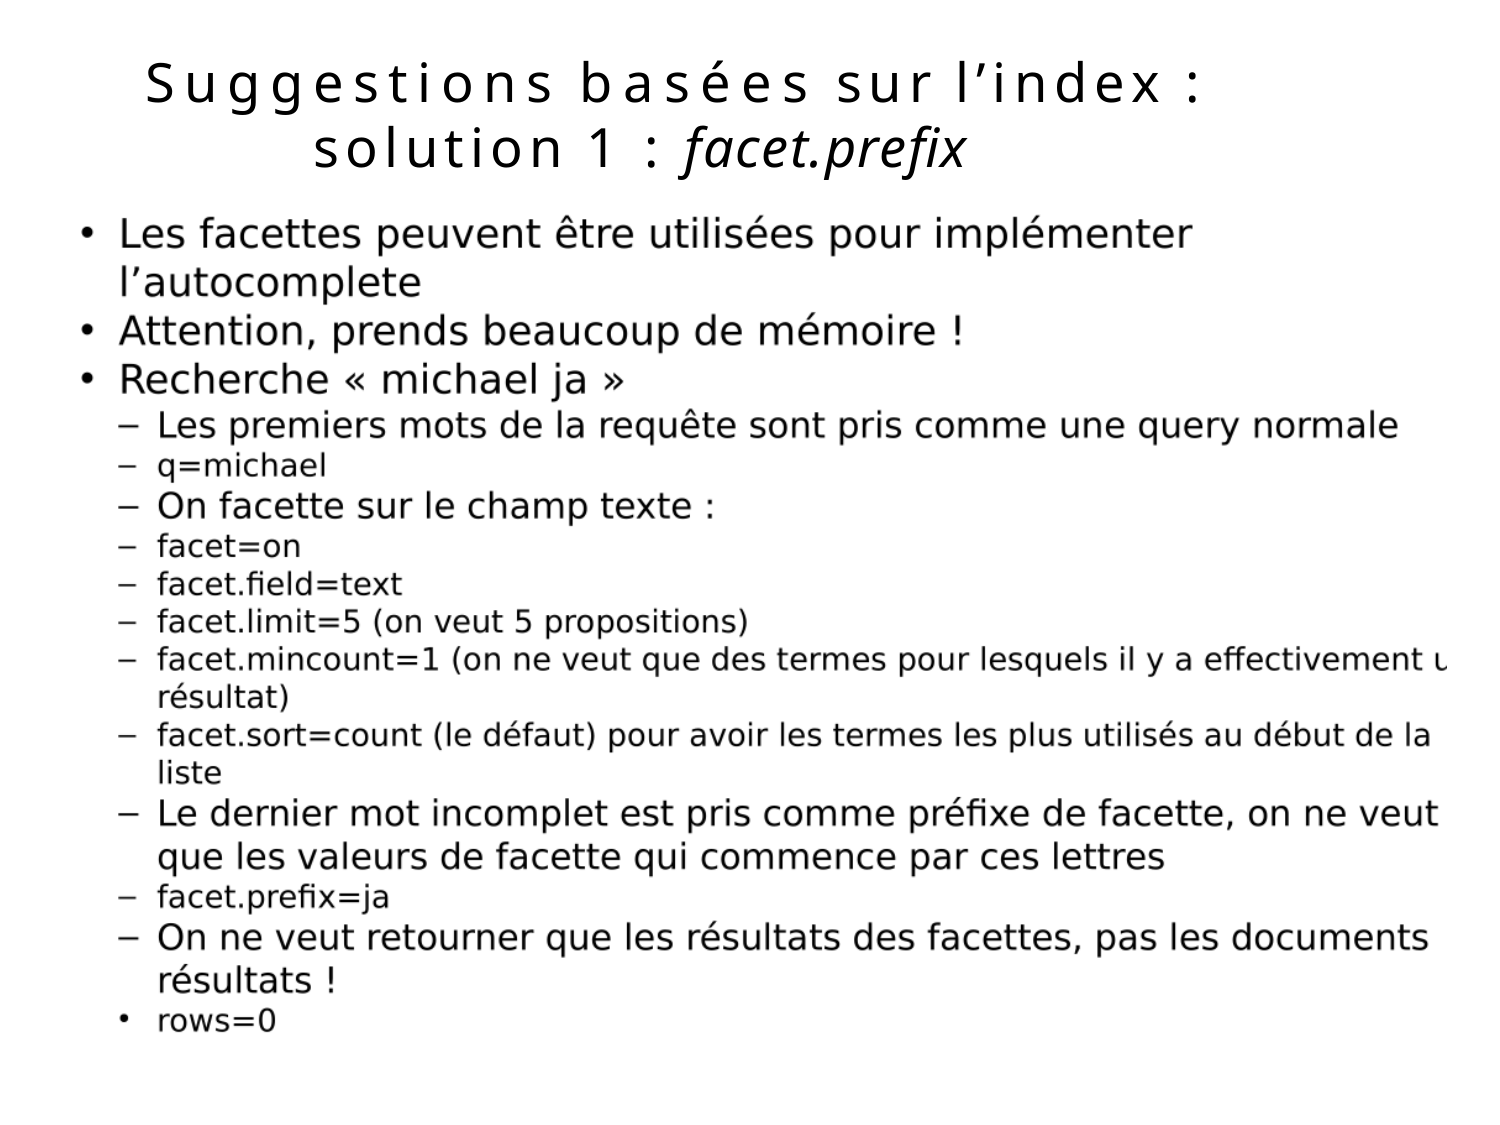

# Suggestions basées sur l’index : solution 1 : facet.prefix
207